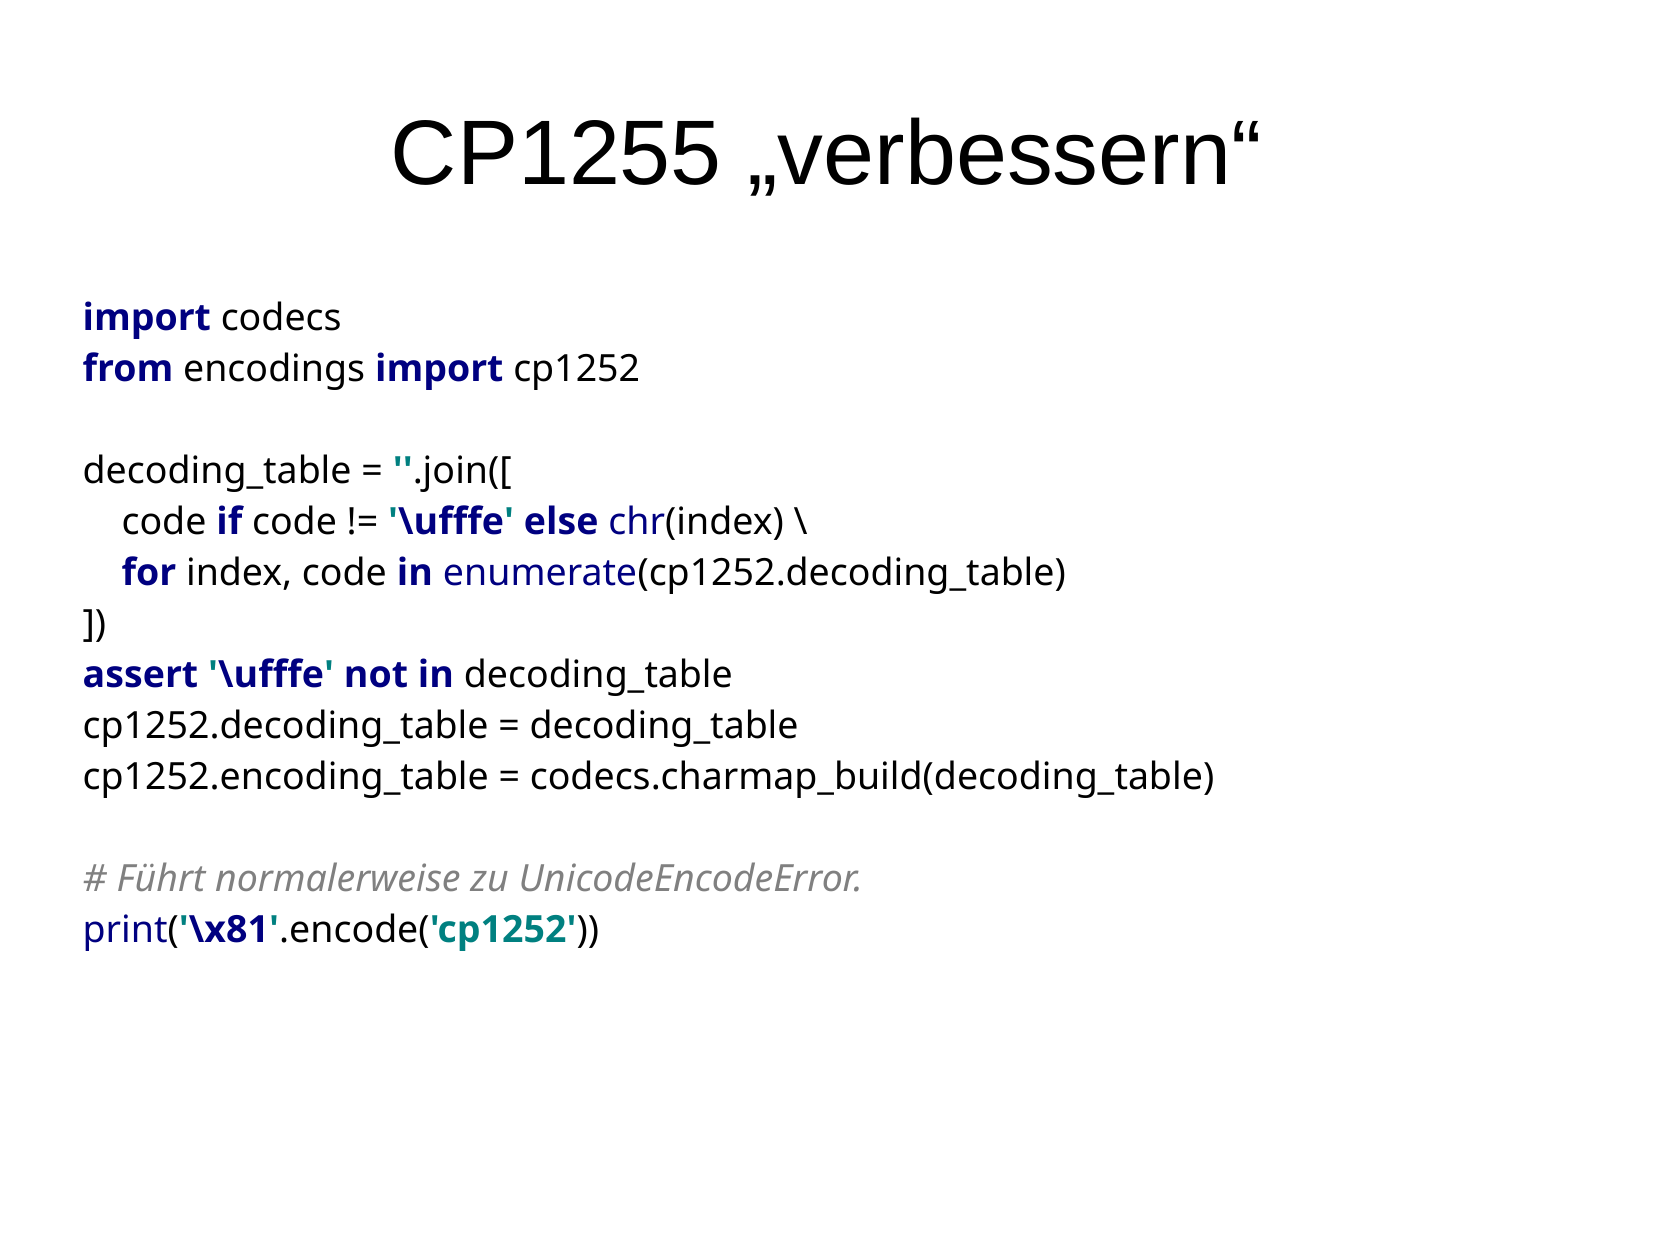

# CP1255 „verbessern“
import codecs
from encodings import cp1252
decoding_table = ''.join([
 code if code != '\ufffe' else chr(index) \
 for index, code in enumerate(cp1252.decoding_table)
])
assert '\ufffe' not in decoding_table
cp1252.decoding_table = decoding_table
cp1252.encoding_table = codecs.charmap_build(decoding_table)
# Führt normalerweise zu UnicodeEncodeError.
print('\x81'.encode('cp1252'))